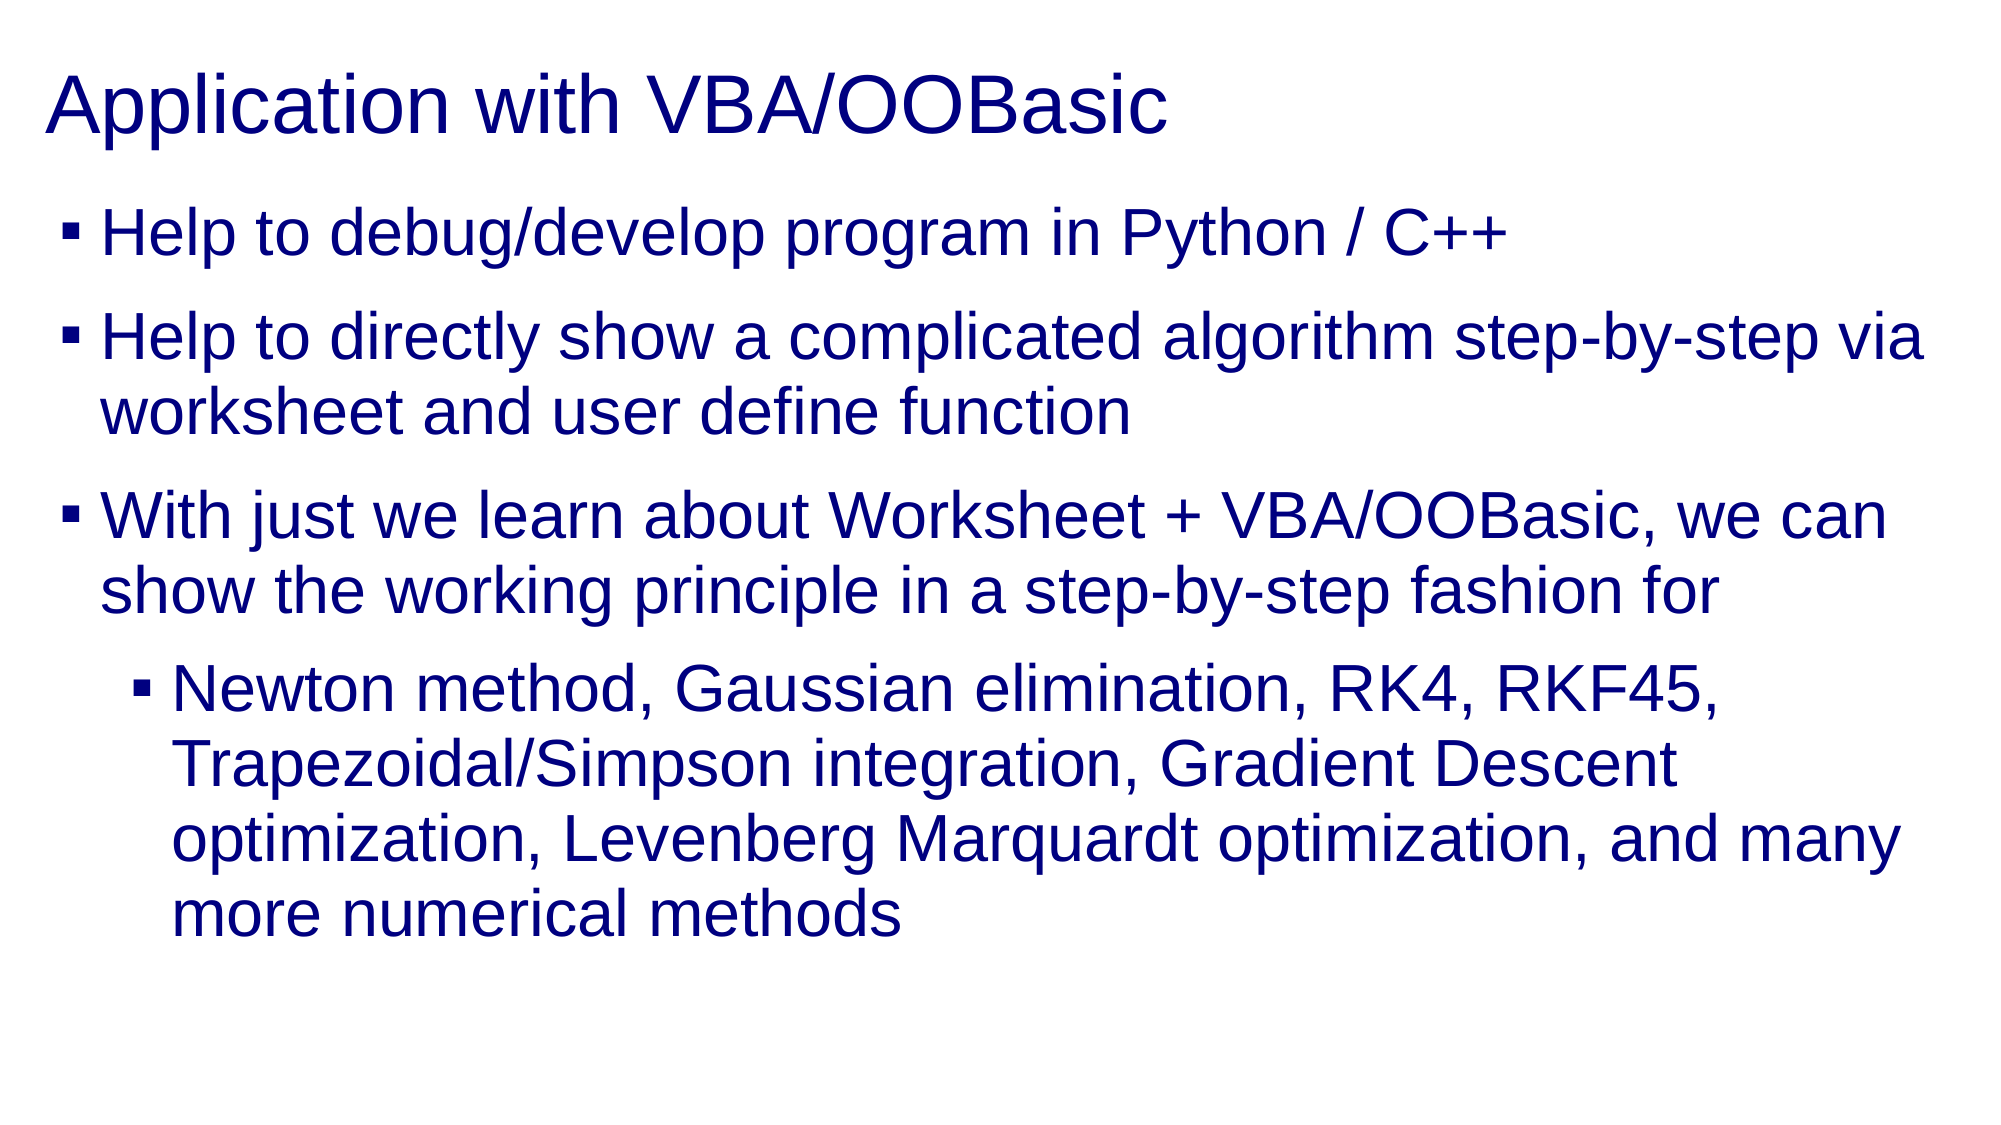

# Application with VBA/OOBasic
Help to debug/develop program in Python / C++
Help to directly show a complicated algorithm step-by-step via worksheet and user define function
With just we learn about Worksheet + VBA/OOBasic, we can show the working principle in a step-by-step fashion for
Newton method, Gaussian elimination, RK4, RKF45, Trapezoidal/Simpson integration, Gradient Descent optimization, Levenberg Marquardt optimization, and many more numerical methods